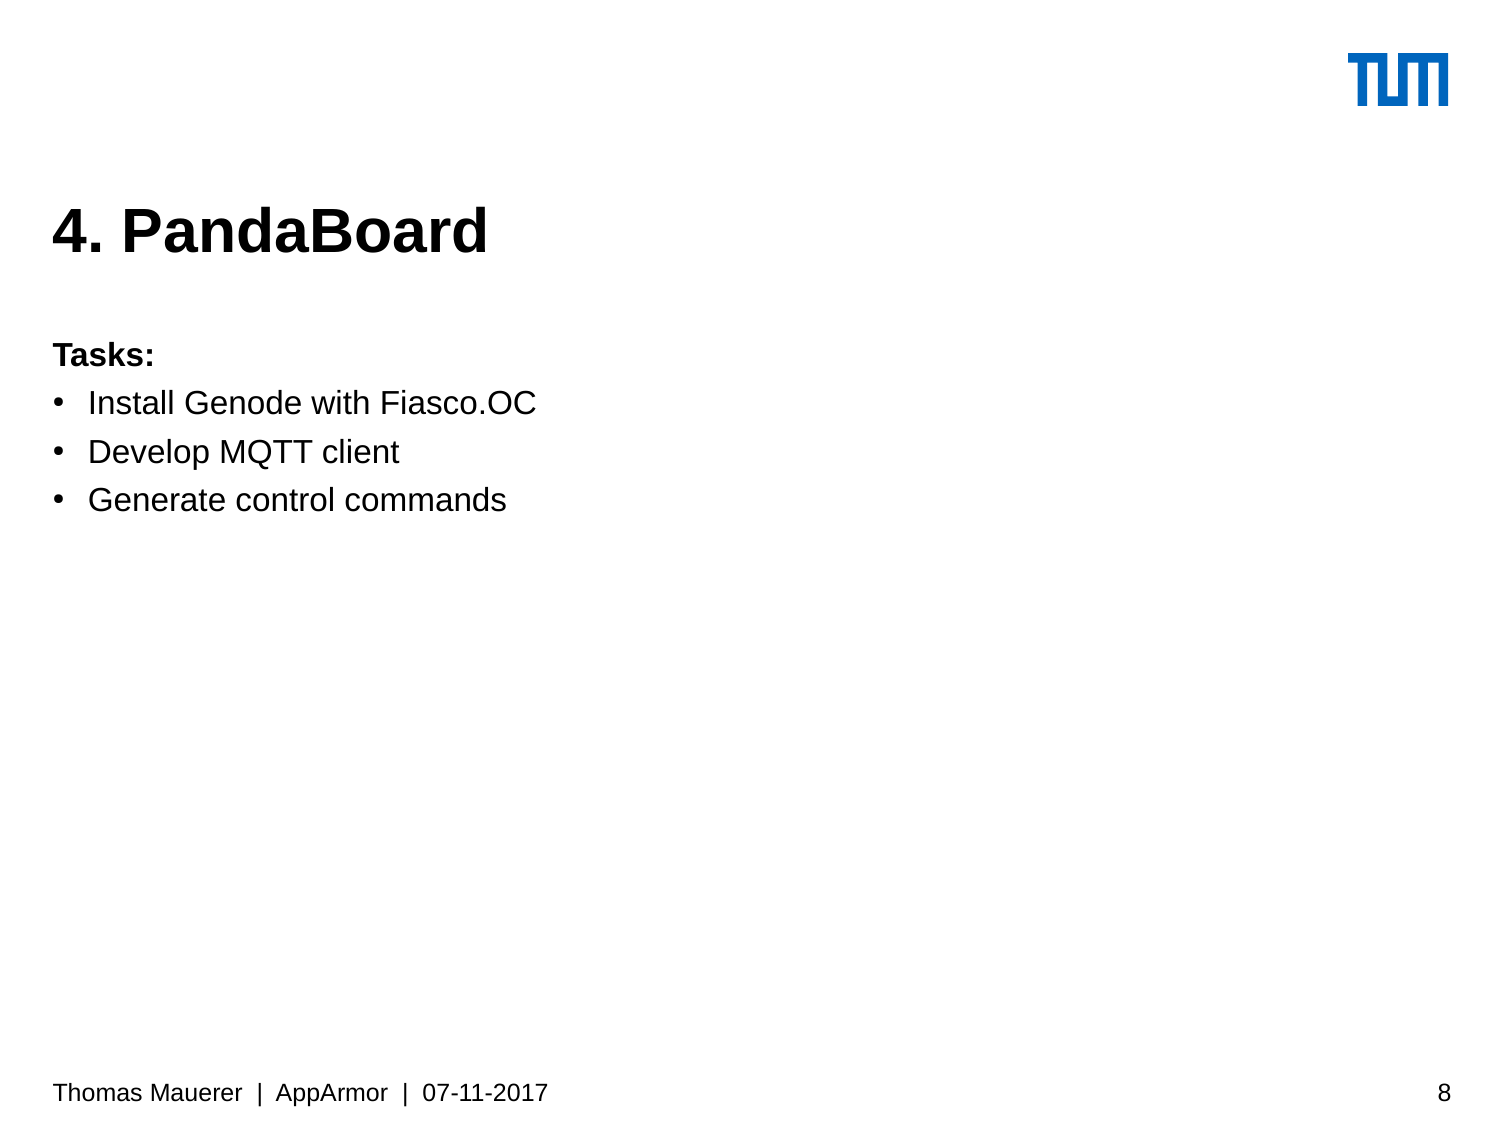

# 4. PandaBoard
Tasks:
Install Genode with Fiasco.OC
Develop MQTT client
Generate control commands
Thomas Mauerer | AppArmor | 07-11-2017
8